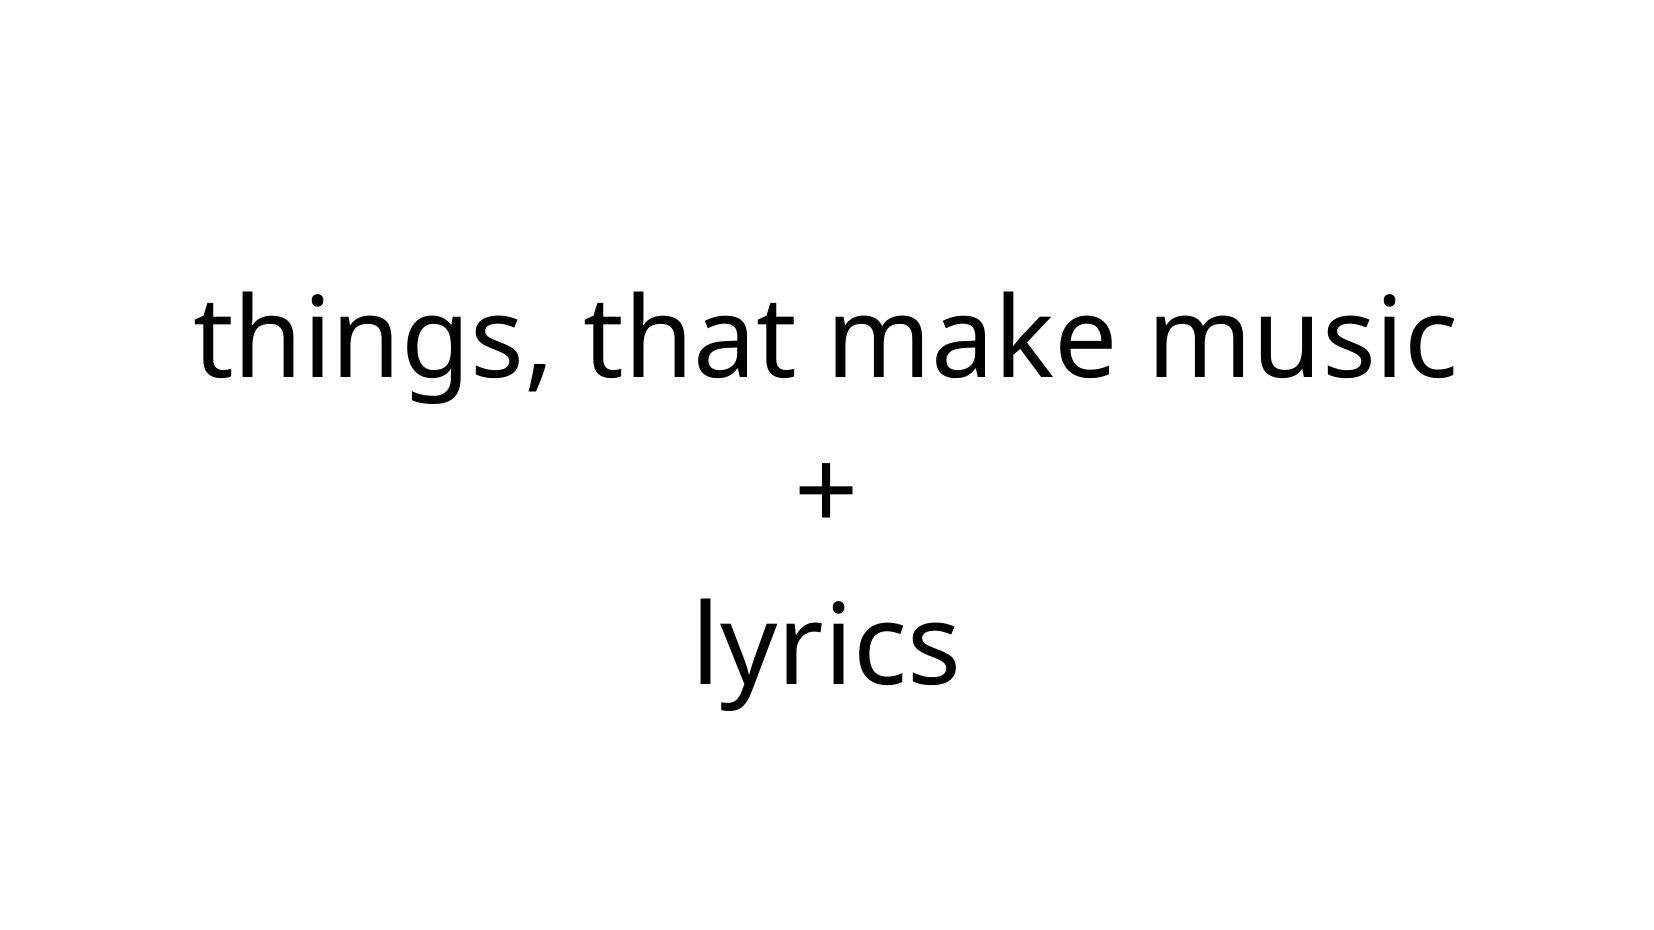

# things, that make music
+
lyrics